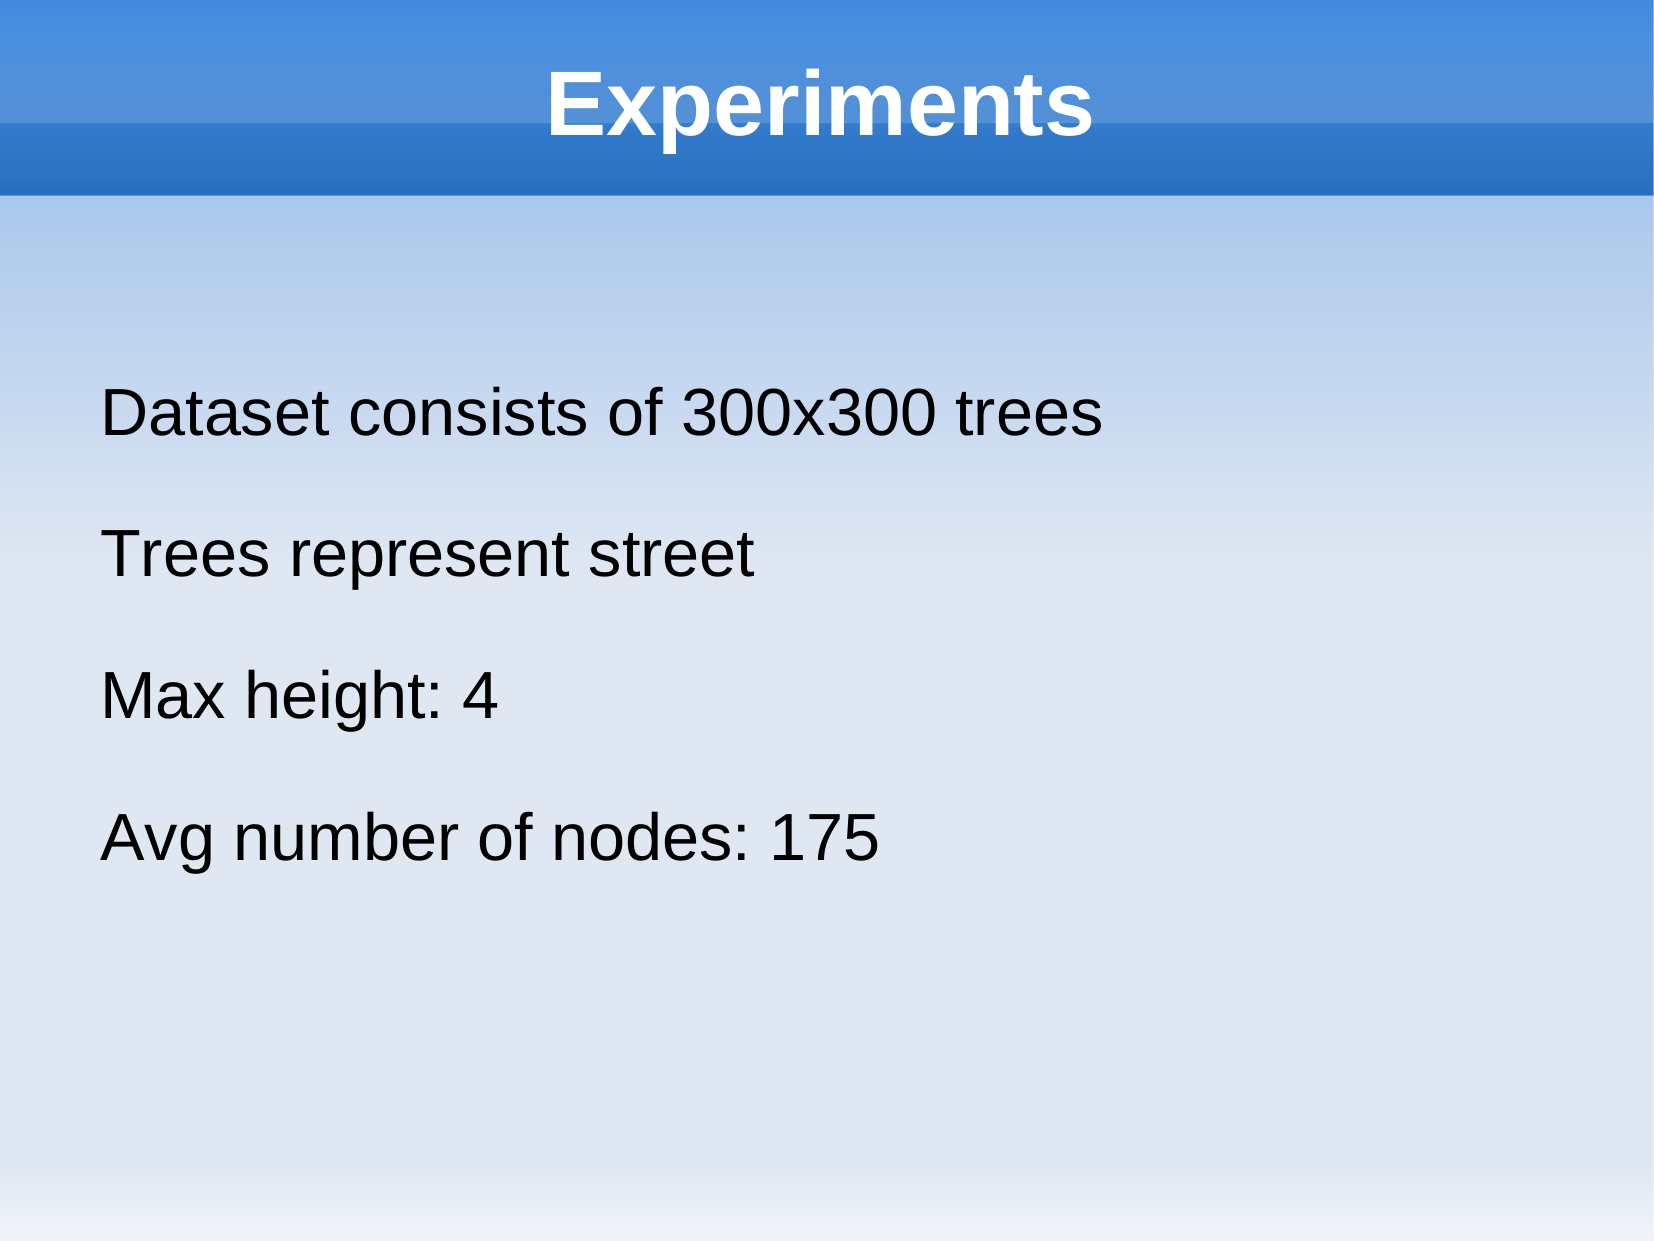

# Experiments
Dataset consists of 300x300 trees
Trees represent street
Max height: 4
Avg number of nodes: 175